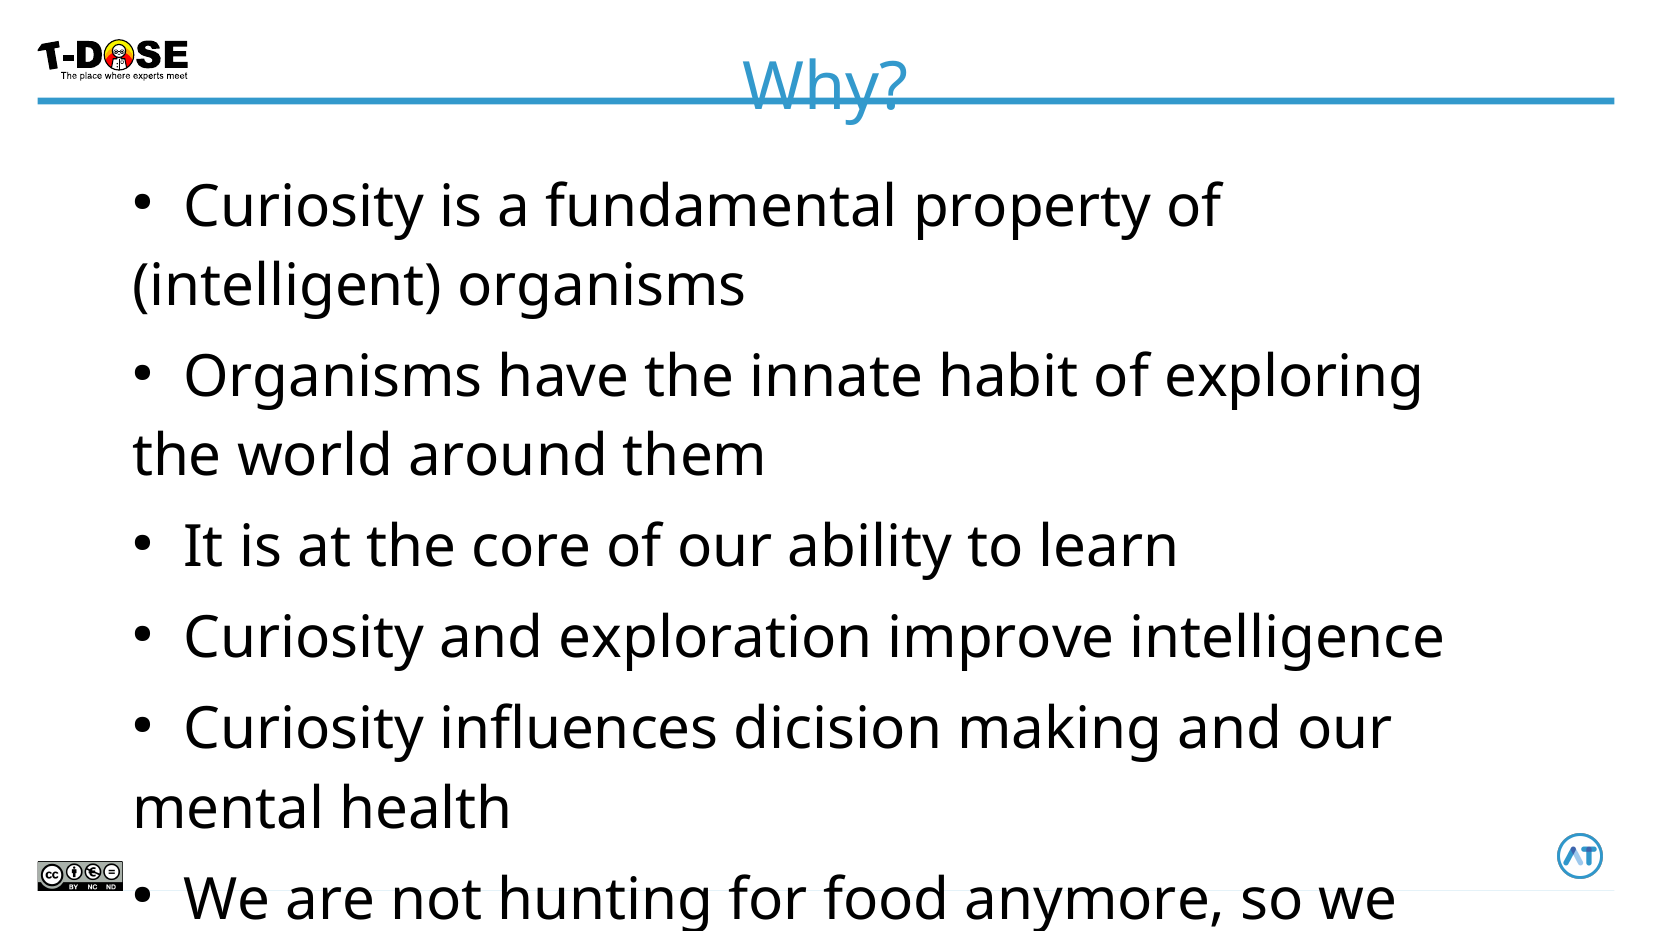

Why?
 Curiosity is a fundamental property of (intelligent) organisms
 Organisms have the innate habit of exploring the world around them
 It is at the core of our ability to learn
 Curiosity and exploration improve intelligence
 Curiosity influences dicision making and our mental health
 We are not hunting for food anymore, so we have lots of time to be curious
 It seems to be (tightly) related to motivation